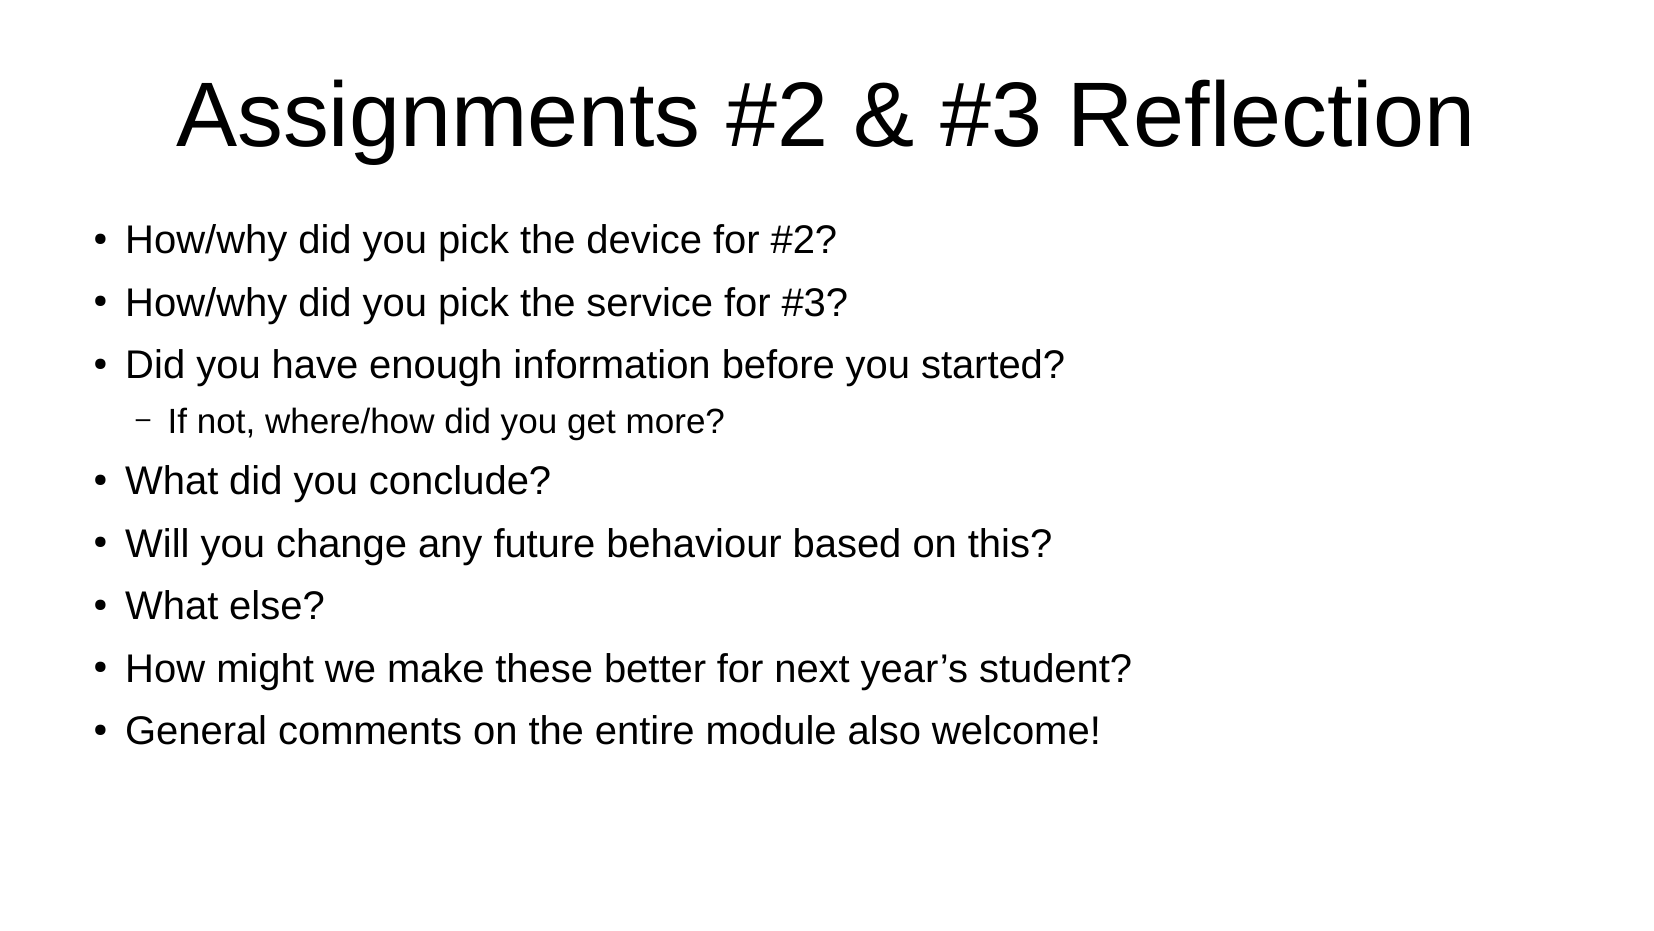

# Assignments #2 & #3 Reflection
How/why did you pick the device for #2?
How/why did you pick the service for #3?
Did you have enough information before you started?
If not, where/how did you get more?
What did you conclude?
Will you change any future behaviour based on this?
What else?
How might we make these better for next year’s student?
General comments on the entire module also welcome!